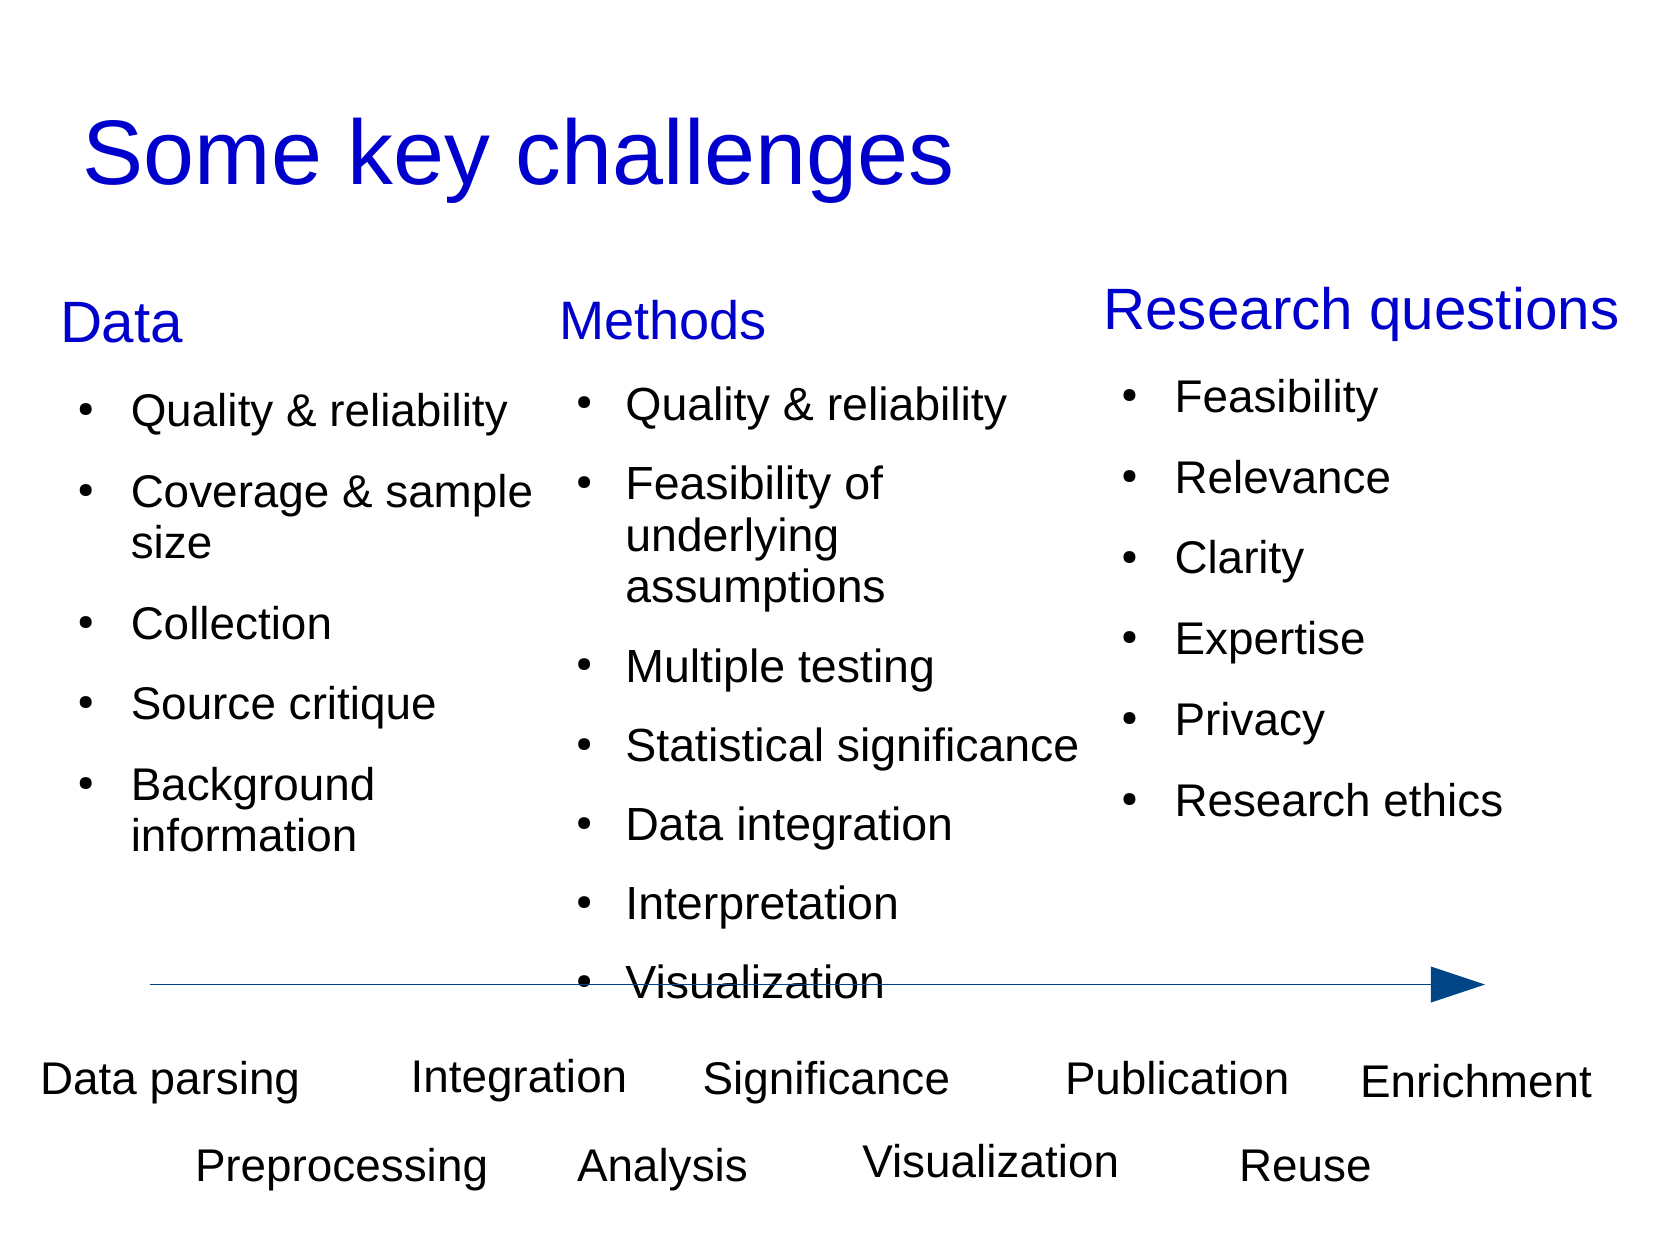

# Some key challenges
Research questions
Feasibility
Relevance
Clarity
Expertise
Privacy
Research ethics
Data
Quality & reliability
Coverage & sample size
Collection
Source critique
Background information
Methods
Quality & reliability
Feasibility of underlying assumptions
Multiple testing
Statistical significance
Data integration
Interpretation
Visualization
Integration
Data parsing
Significance
Publication
Enrichment
Visualization
Preprocessing
Analysis
Reuse